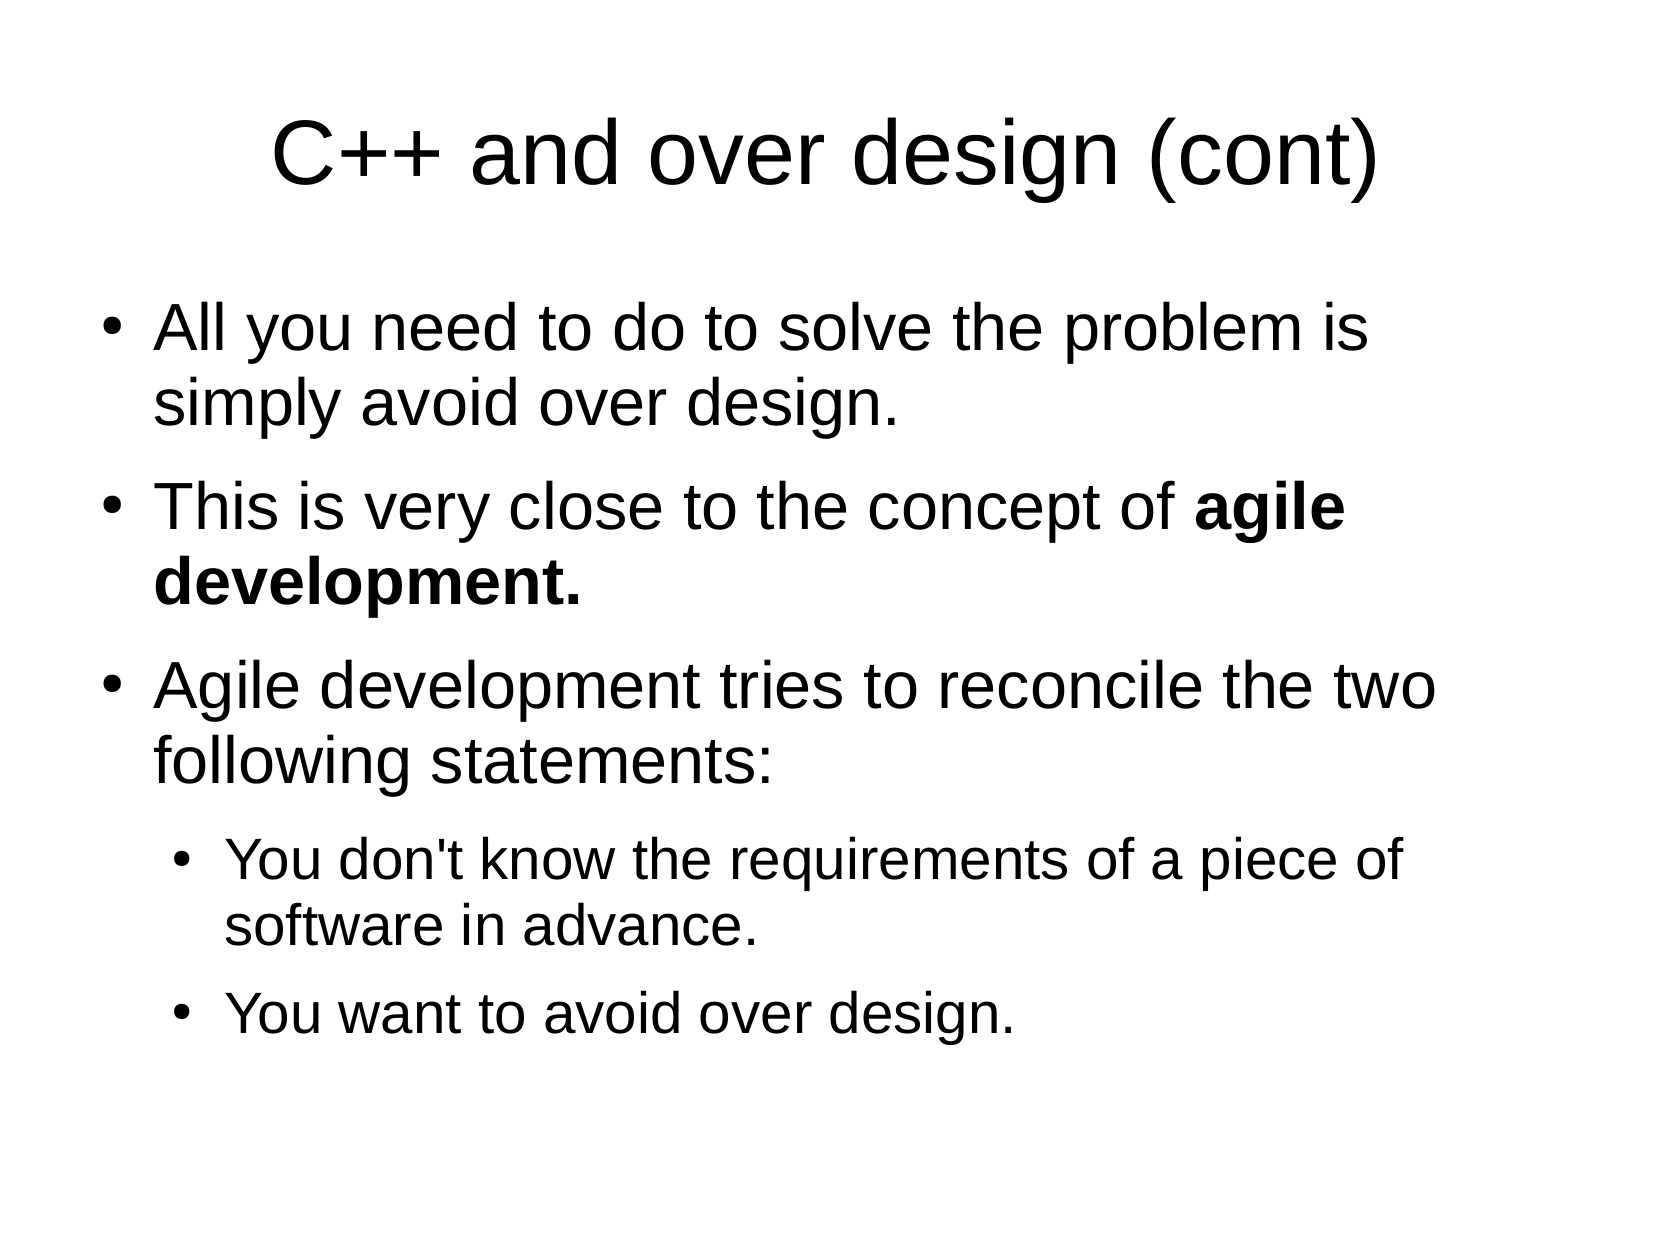

# C++ and over design (cont)
All you need to do to solve the problem is simply avoid over design.
This is very close to the concept of agile development.
Agile development tries to reconcile the two following statements:
You don't know the requirements of a piece of software in advance.
You want to avoid over design.